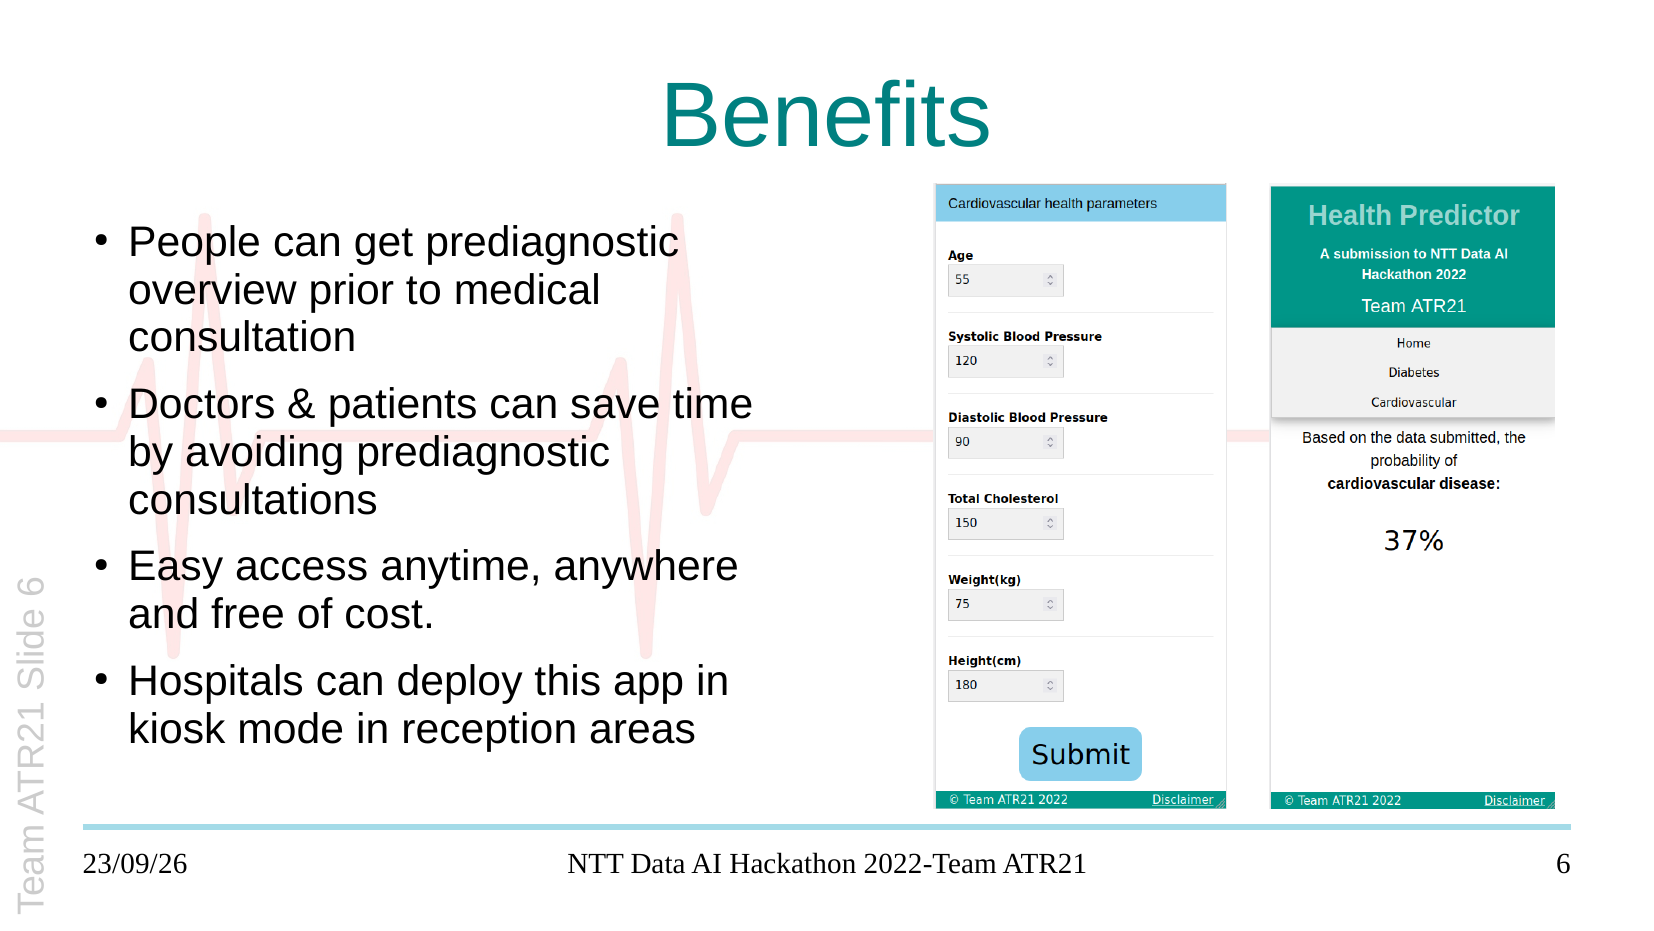

# Benefits
People can get prediagnostic overview prior to medical consultation
Doctors & patients can save time by avoiding prediagnostic consultations
Easy access anytime, anywhere and free of cost.
Hospitals can deploy this app in kiosk mode in reception areas
Team ATR21 Slide 6
NTT Data AI Hackathon 2022-Team ATR21
6